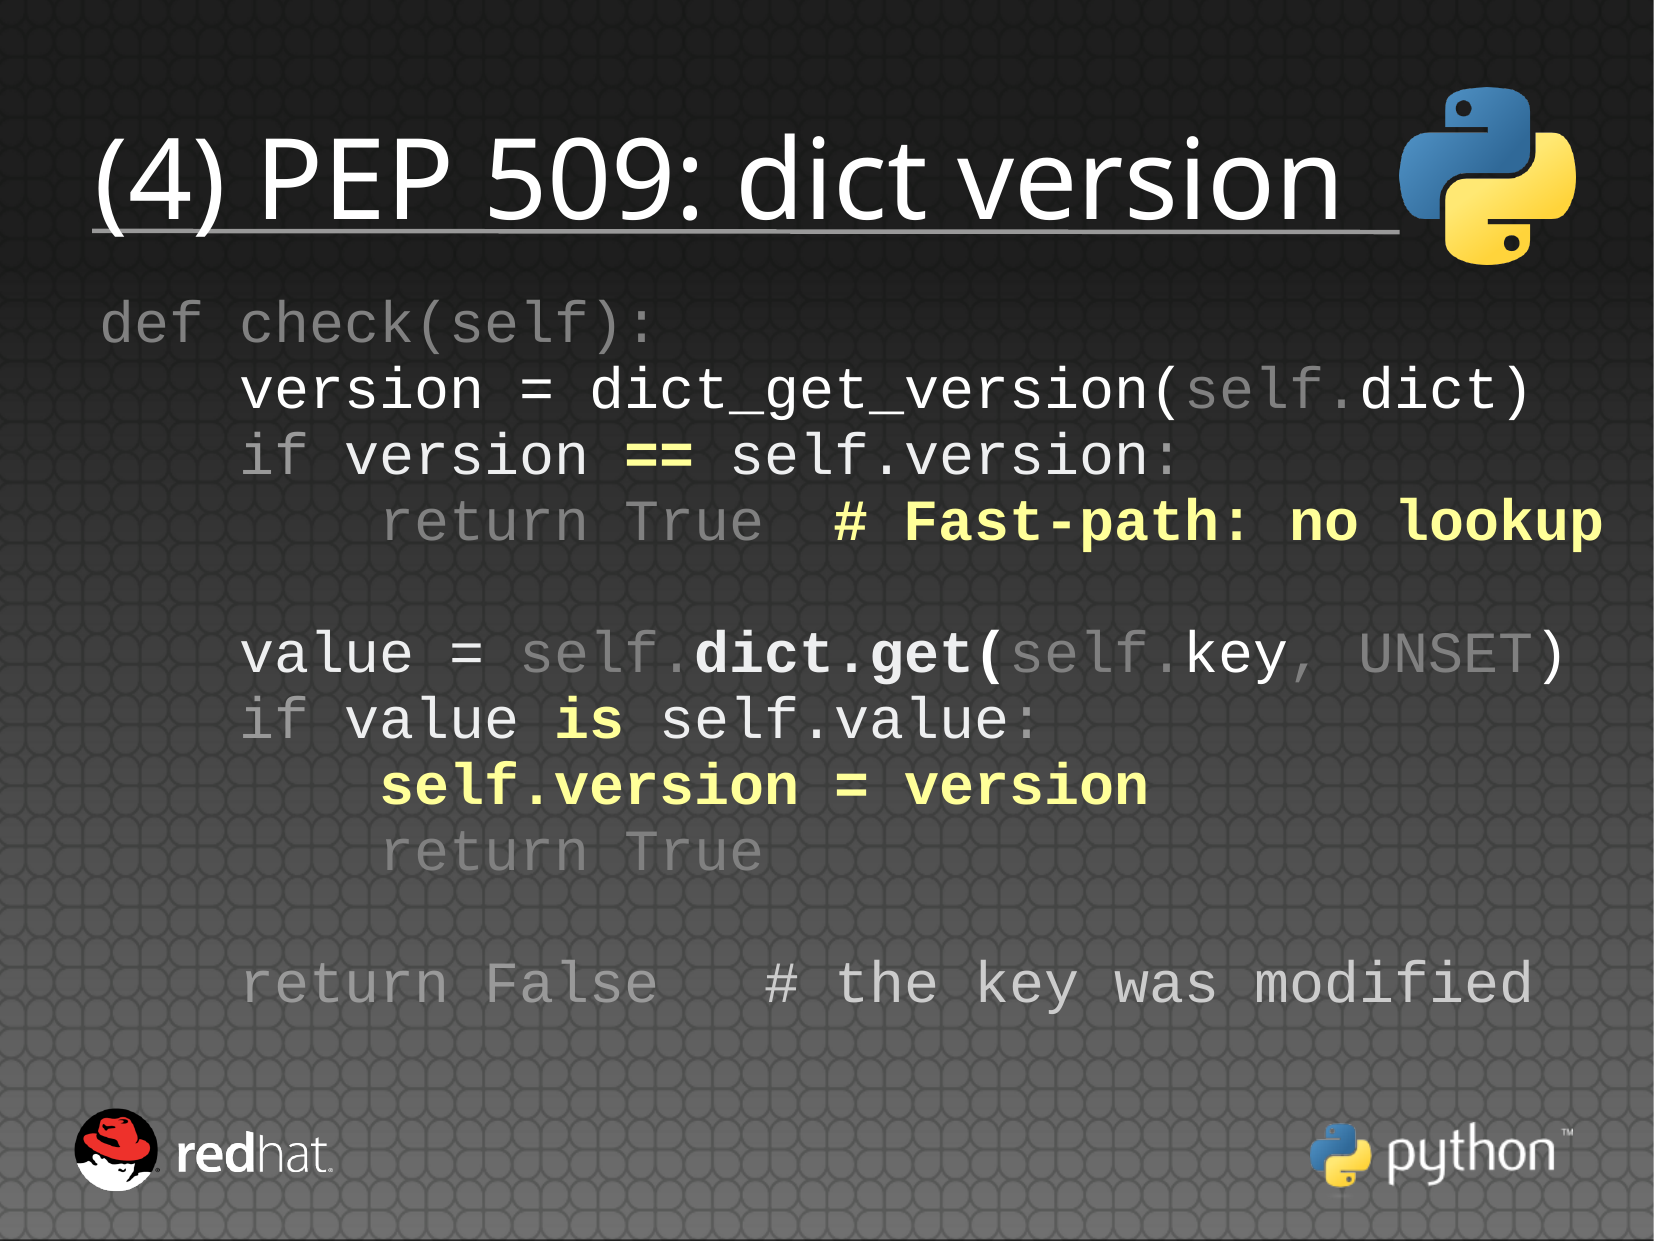

(4) PEP 509: dict version
# def check(self): version = dict_get_version(self.dict) if version == self.version: return True # Fast-path: no lookup value = self.dict.get(self.key, UNSET) if value is self.value: self.version = version return True return False # the key was modified